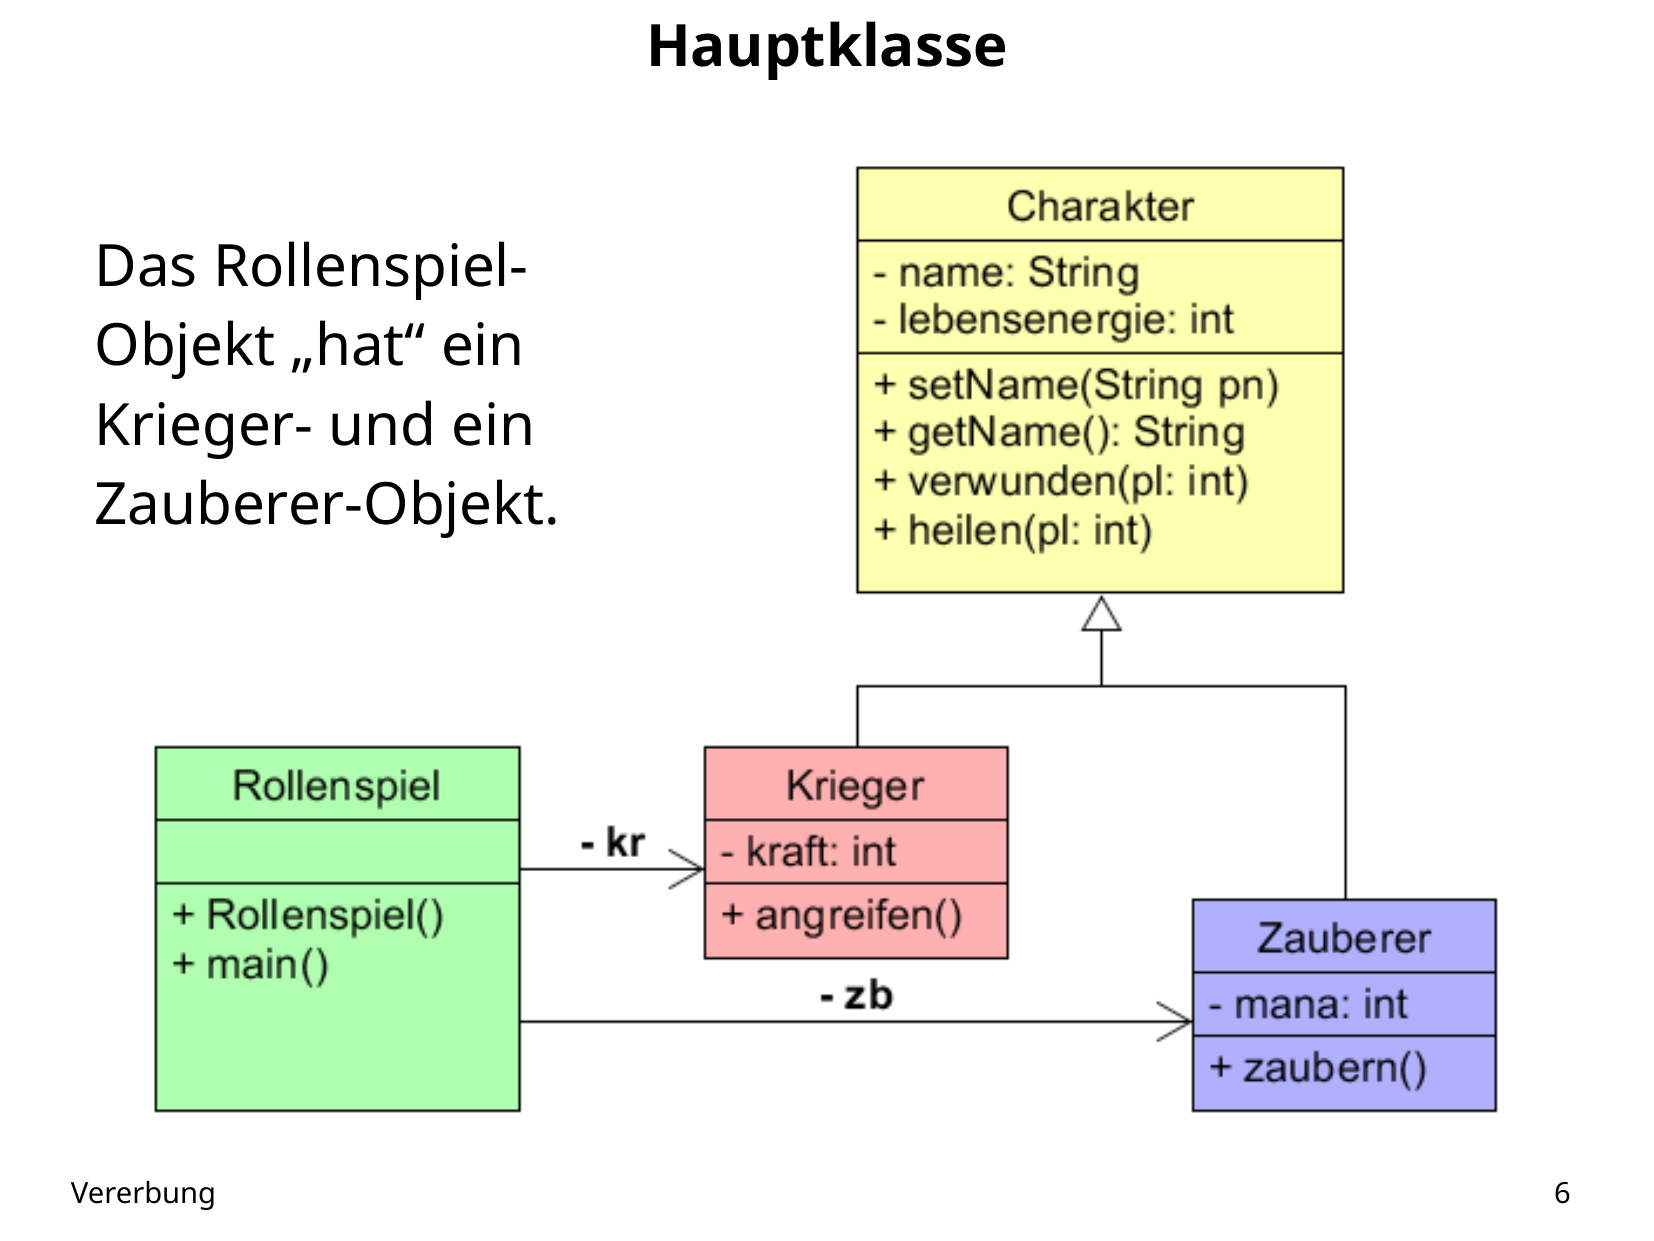

# Hauptklasse
Das Rollenspiel-Objekt „hat“ ein Krieger- und ein Zauberer-Objekt.
Vererbung
6